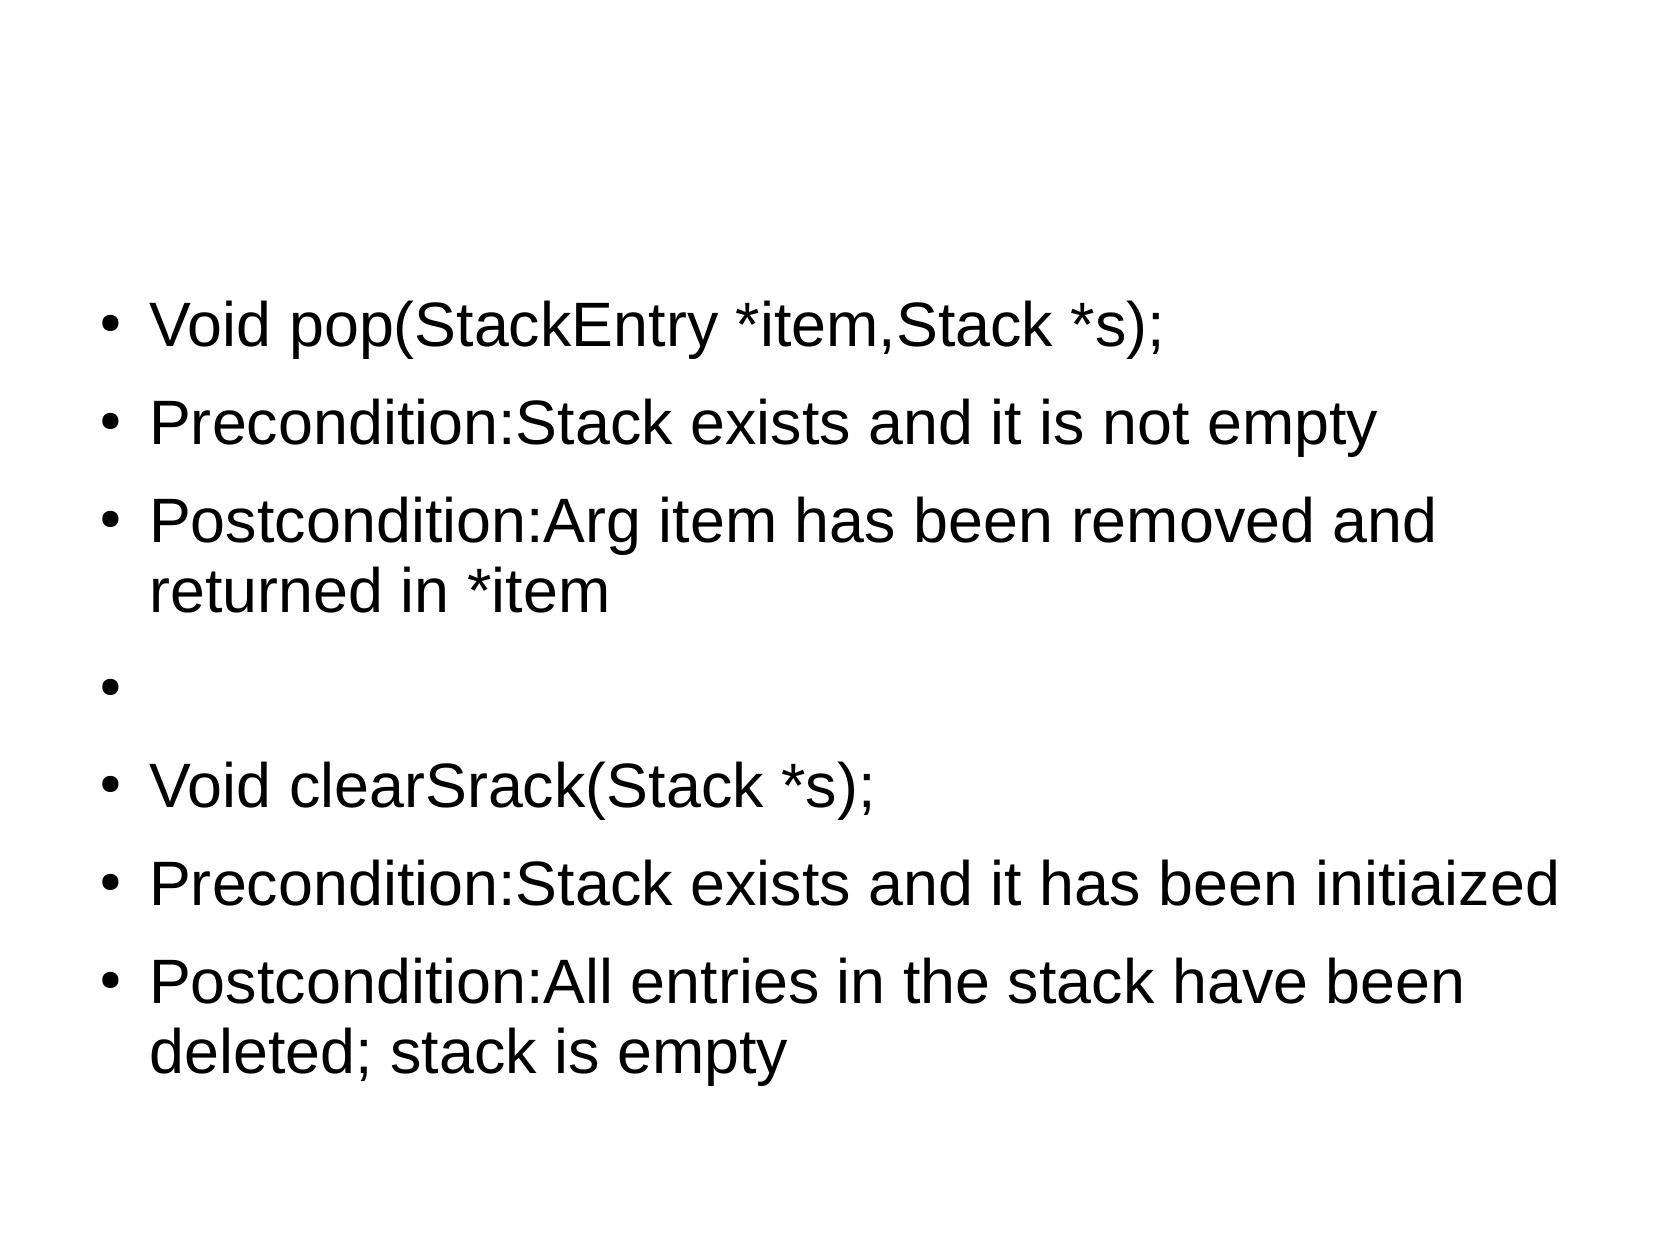

#
Void pop(StackEntry *item,Stack *s);
Precondition:Stack exists and it is not empty
Postcondition:Arg item has been removed and returned in *item
Void clearSrack(Stack *s);
Precondition:Stack exists and it has been initiaized
Postcondition:All entries in the stack have been deleted; stack is empty